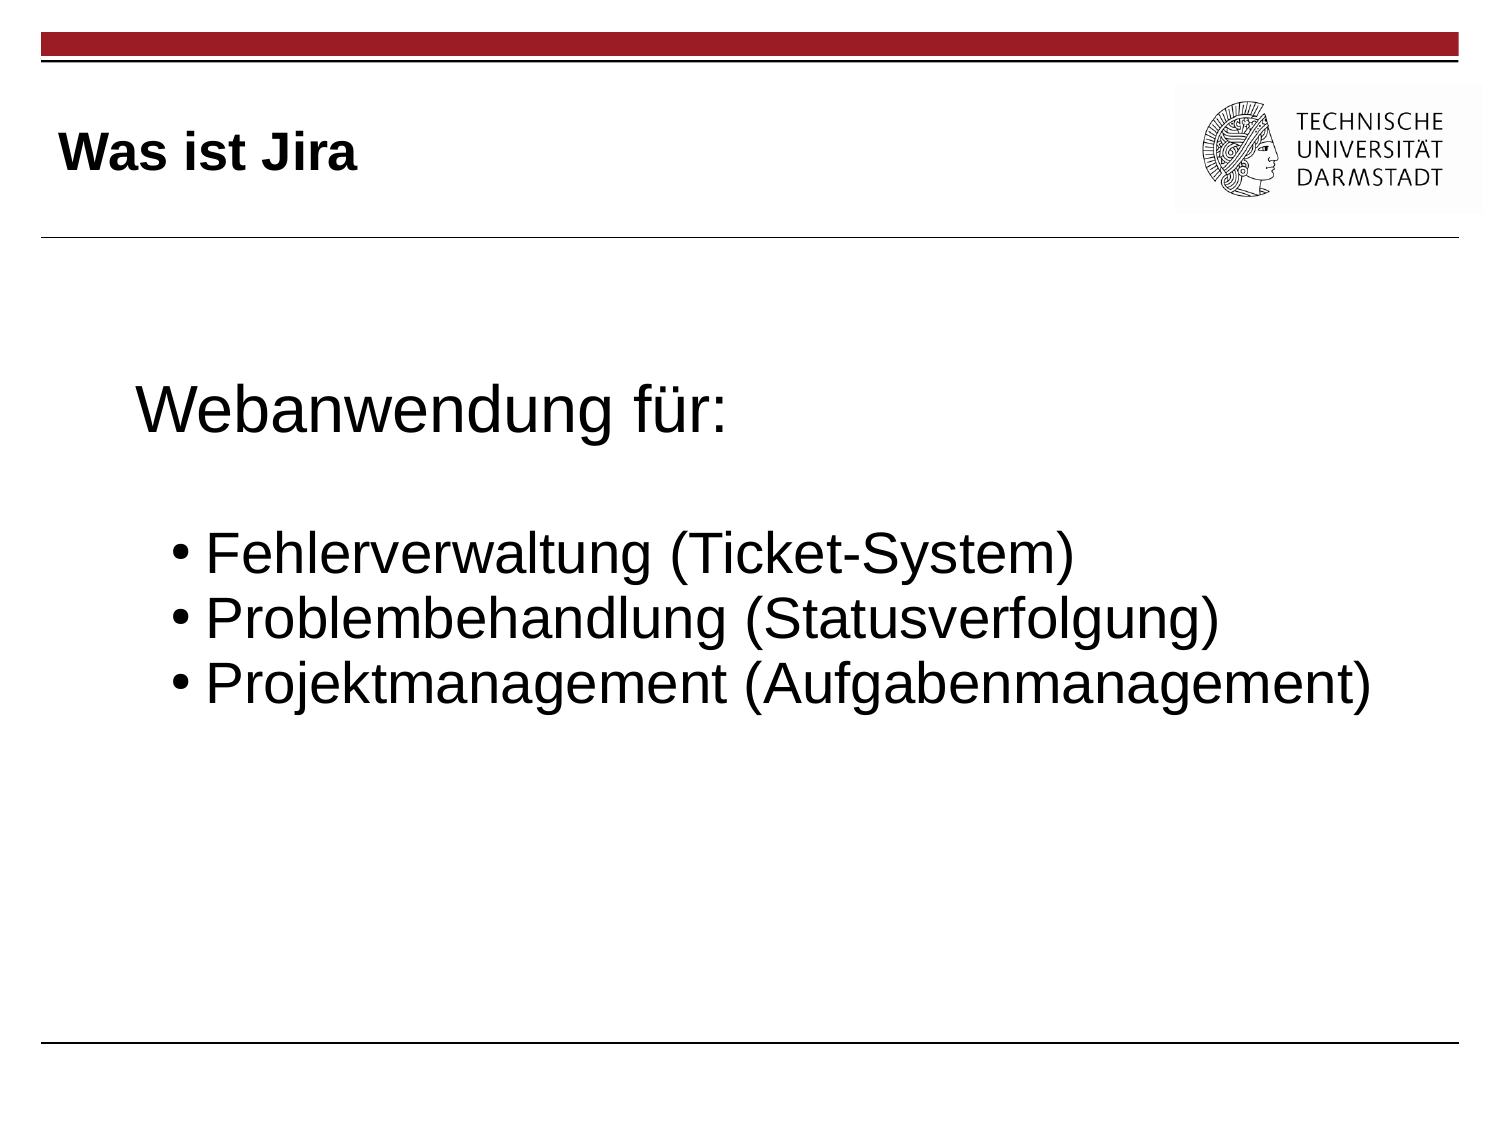

Was ist Jira
# Webanwendung für:
Fehlerverwaltung (Ticket-System)
Problembehandlung (Statusverfolgung)
Projektmanagement (Aufgabenmanagement)